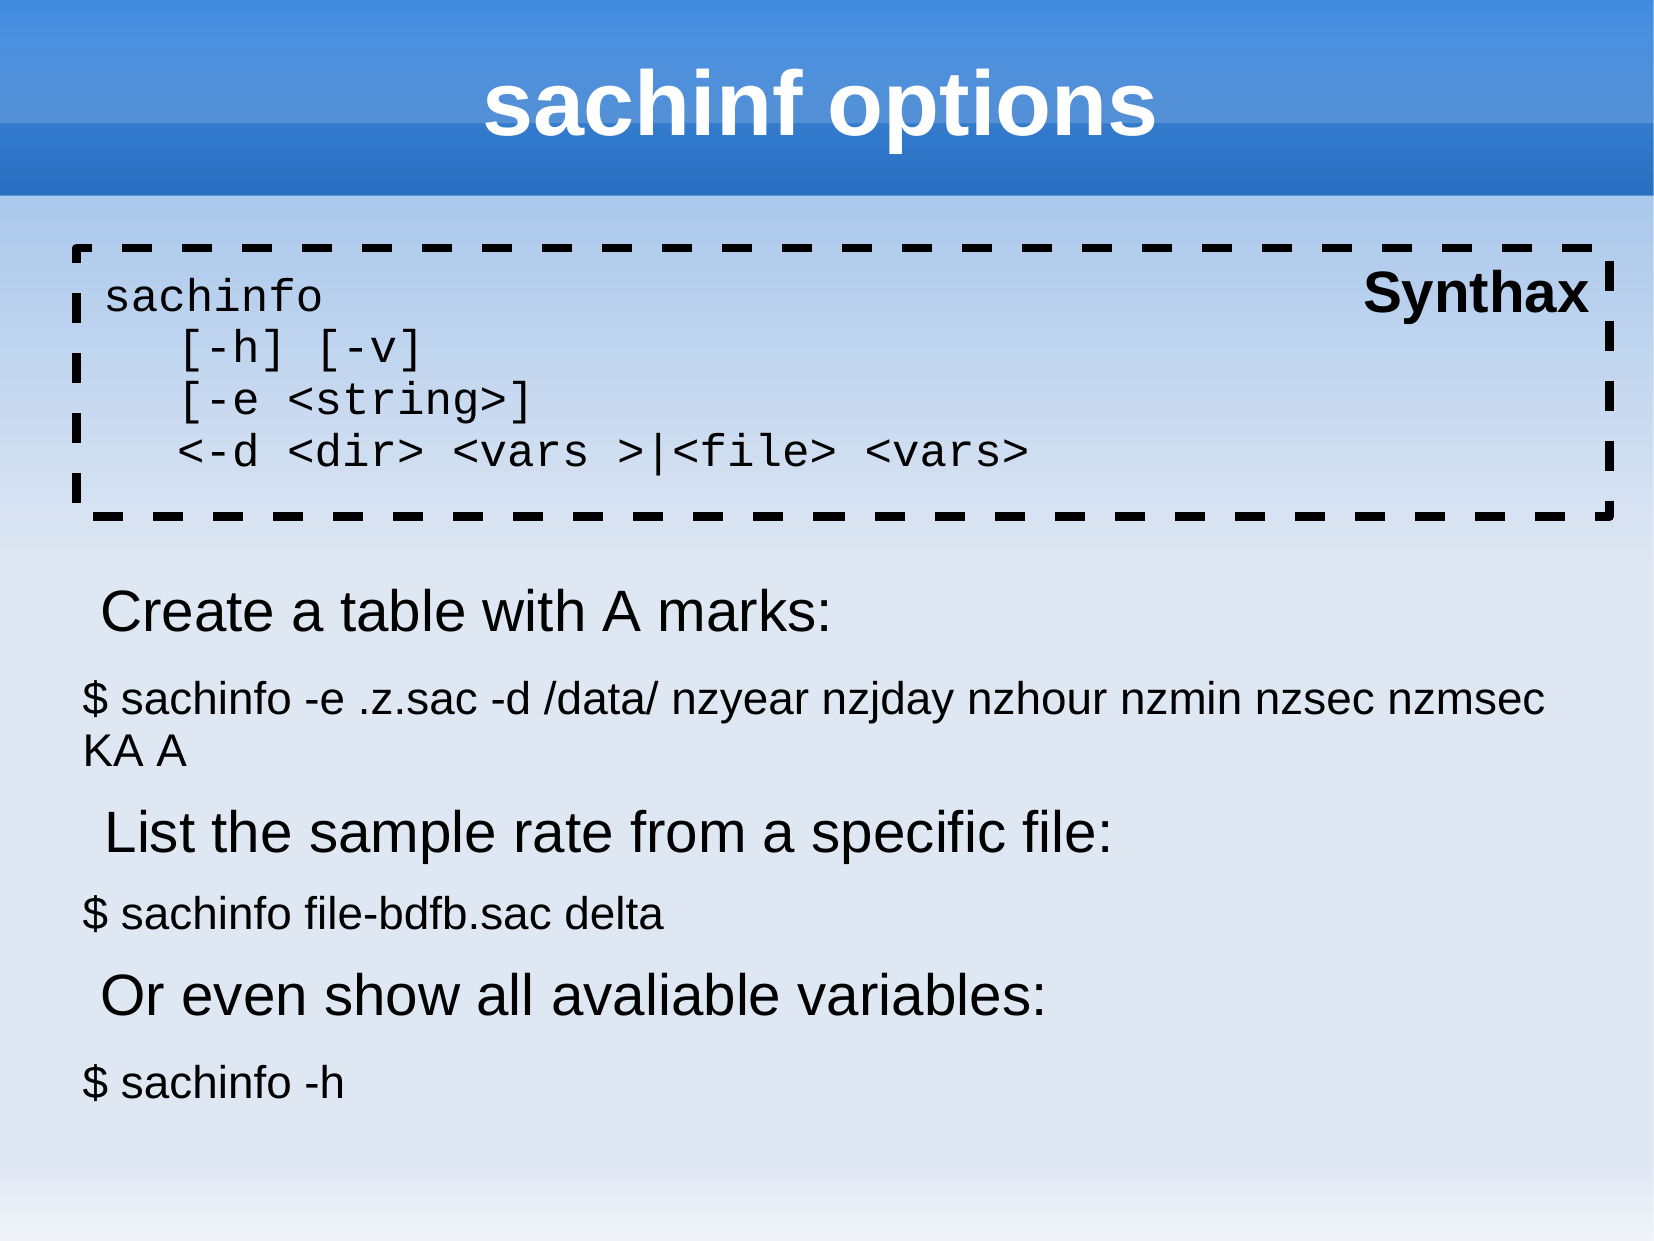

# sachinf options
Synthax
sachinfo
	[-h] [-v]
	[-e <string>]
	<-d <dir> <vars >|<file> <vars>
Create a table with A marks:
$ sachinfo -e .z.sac -d /data/ nzyear nzjday nzhour nzmin nzsec nzmsec KA A
List the sample rate from a specific file:
$ sachinfo file-bdfb.sac delta
Or even show all avaliable variables:
$ sachinfo -h